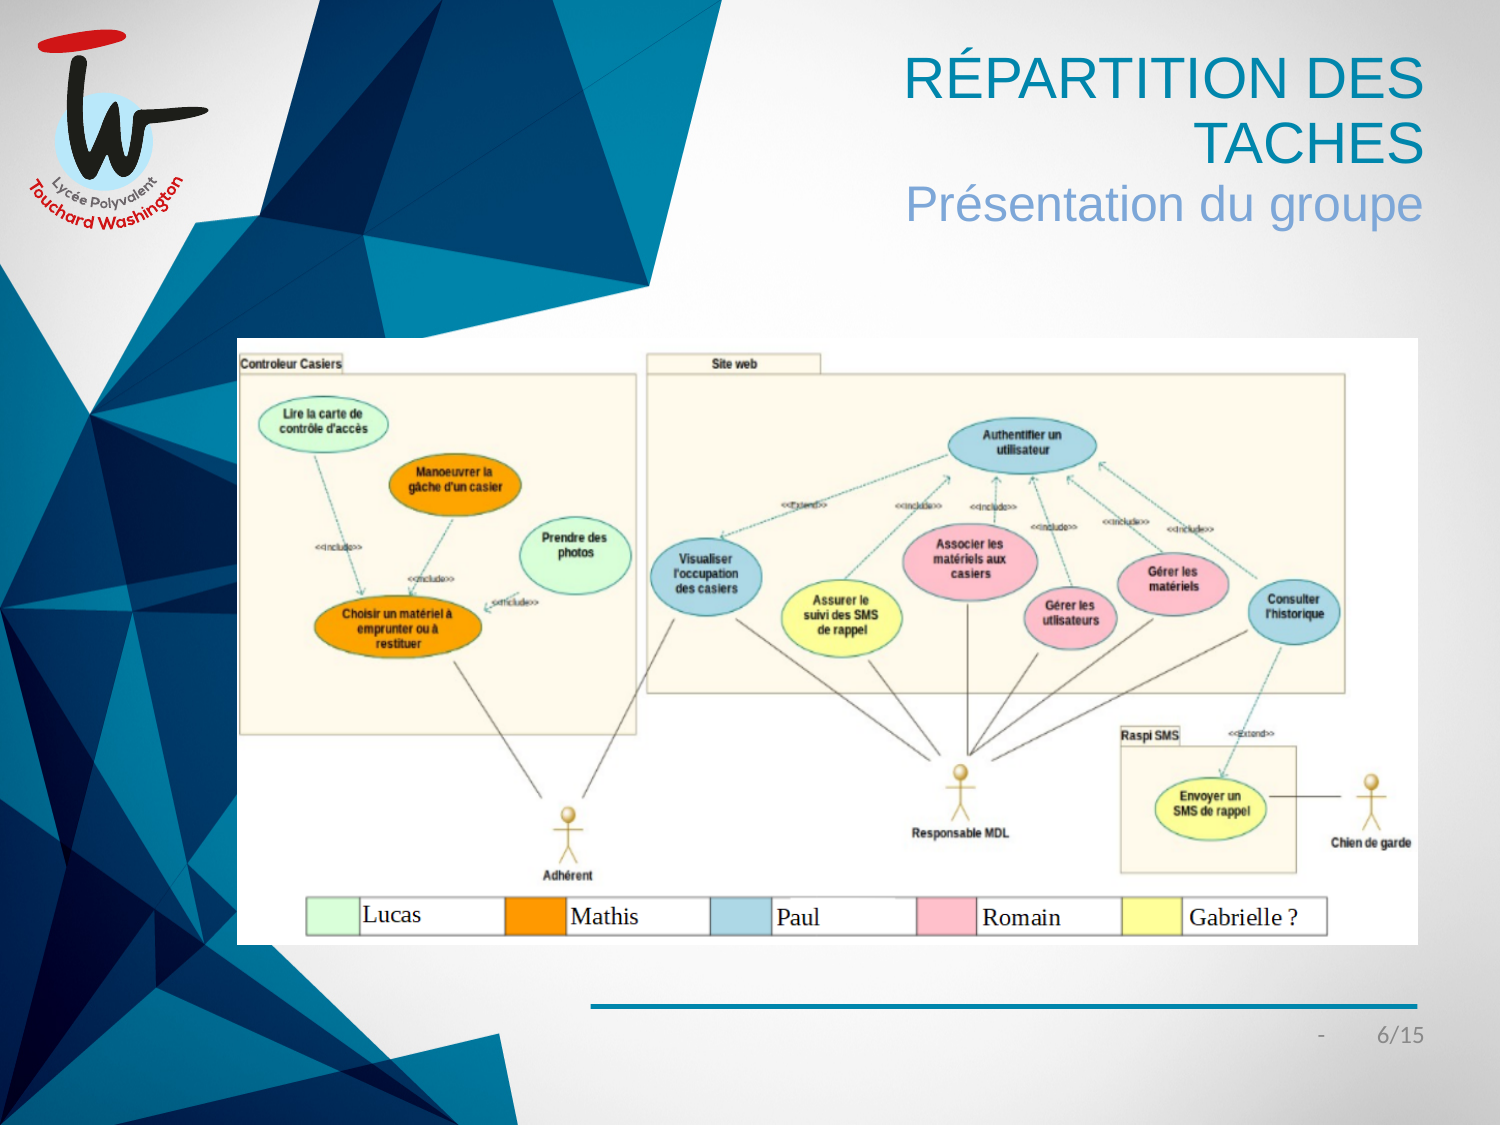

# RÉPARTITION DES TACHES Présentation du groupe
6